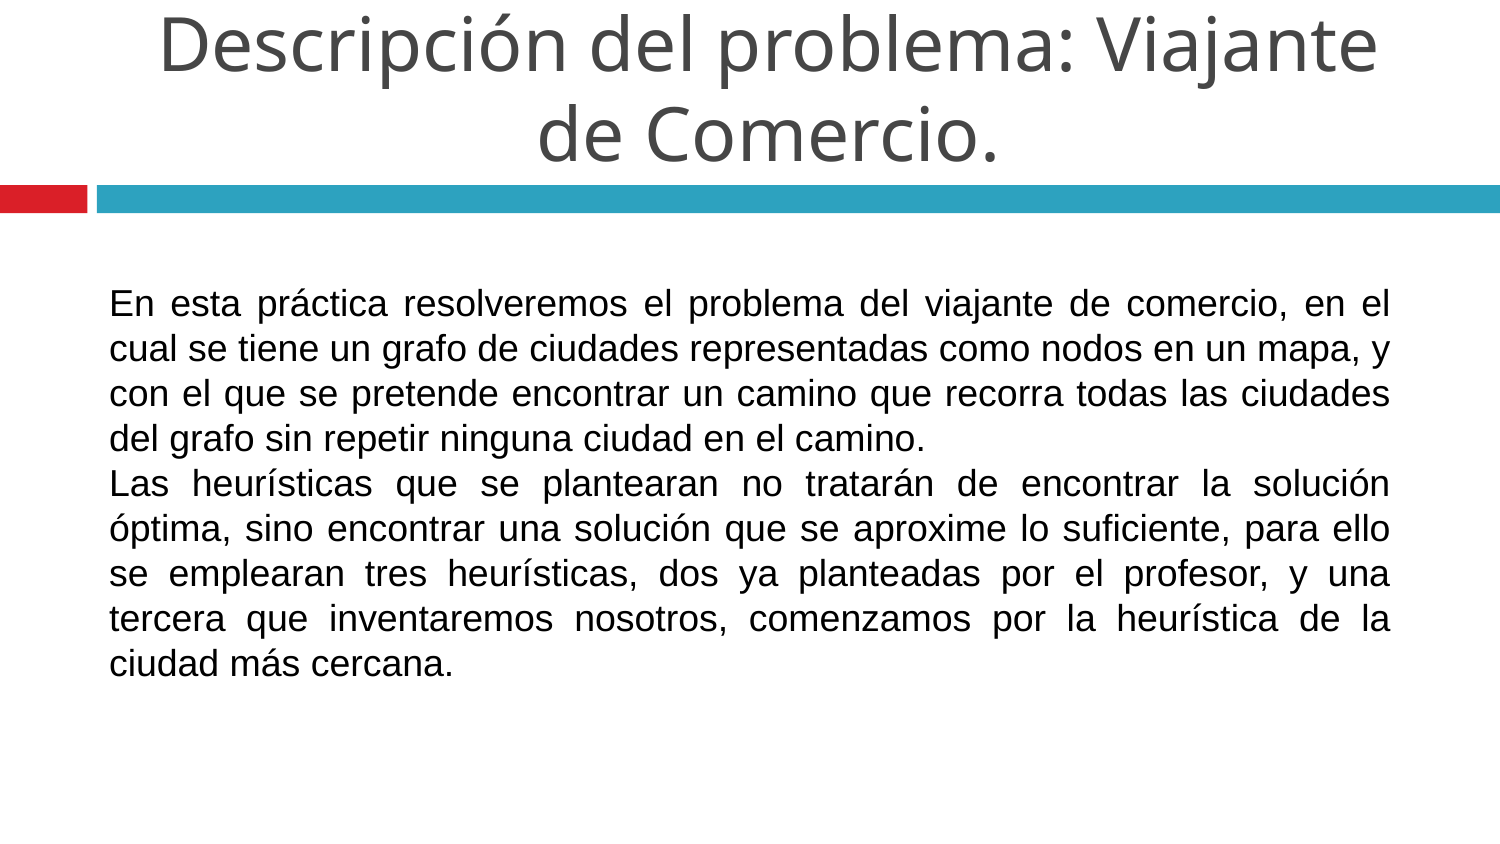

Descripción del problema: Viajante de Comercio.
En esta práctica resolveremos el problema del viajante de comercio, en el cual se tiene un grafo de ciudades representadas como nodos en un mapa, y con el que se pretende encontrar un camino que recorra todas las ciudades del grafo sin repetir ninguna ciudad en el camino.
Las heurísticas que se plantearan no tratarán de encontrar la solución óptima, sino encontrar una solución que se aproxime lo suficiente, para ello se emplearan tres heurísticas, dos ya planteadas por el profesor, y una tercera que inventaremos nosotros, comenzamos por la heurística de la ciudad más cercana.